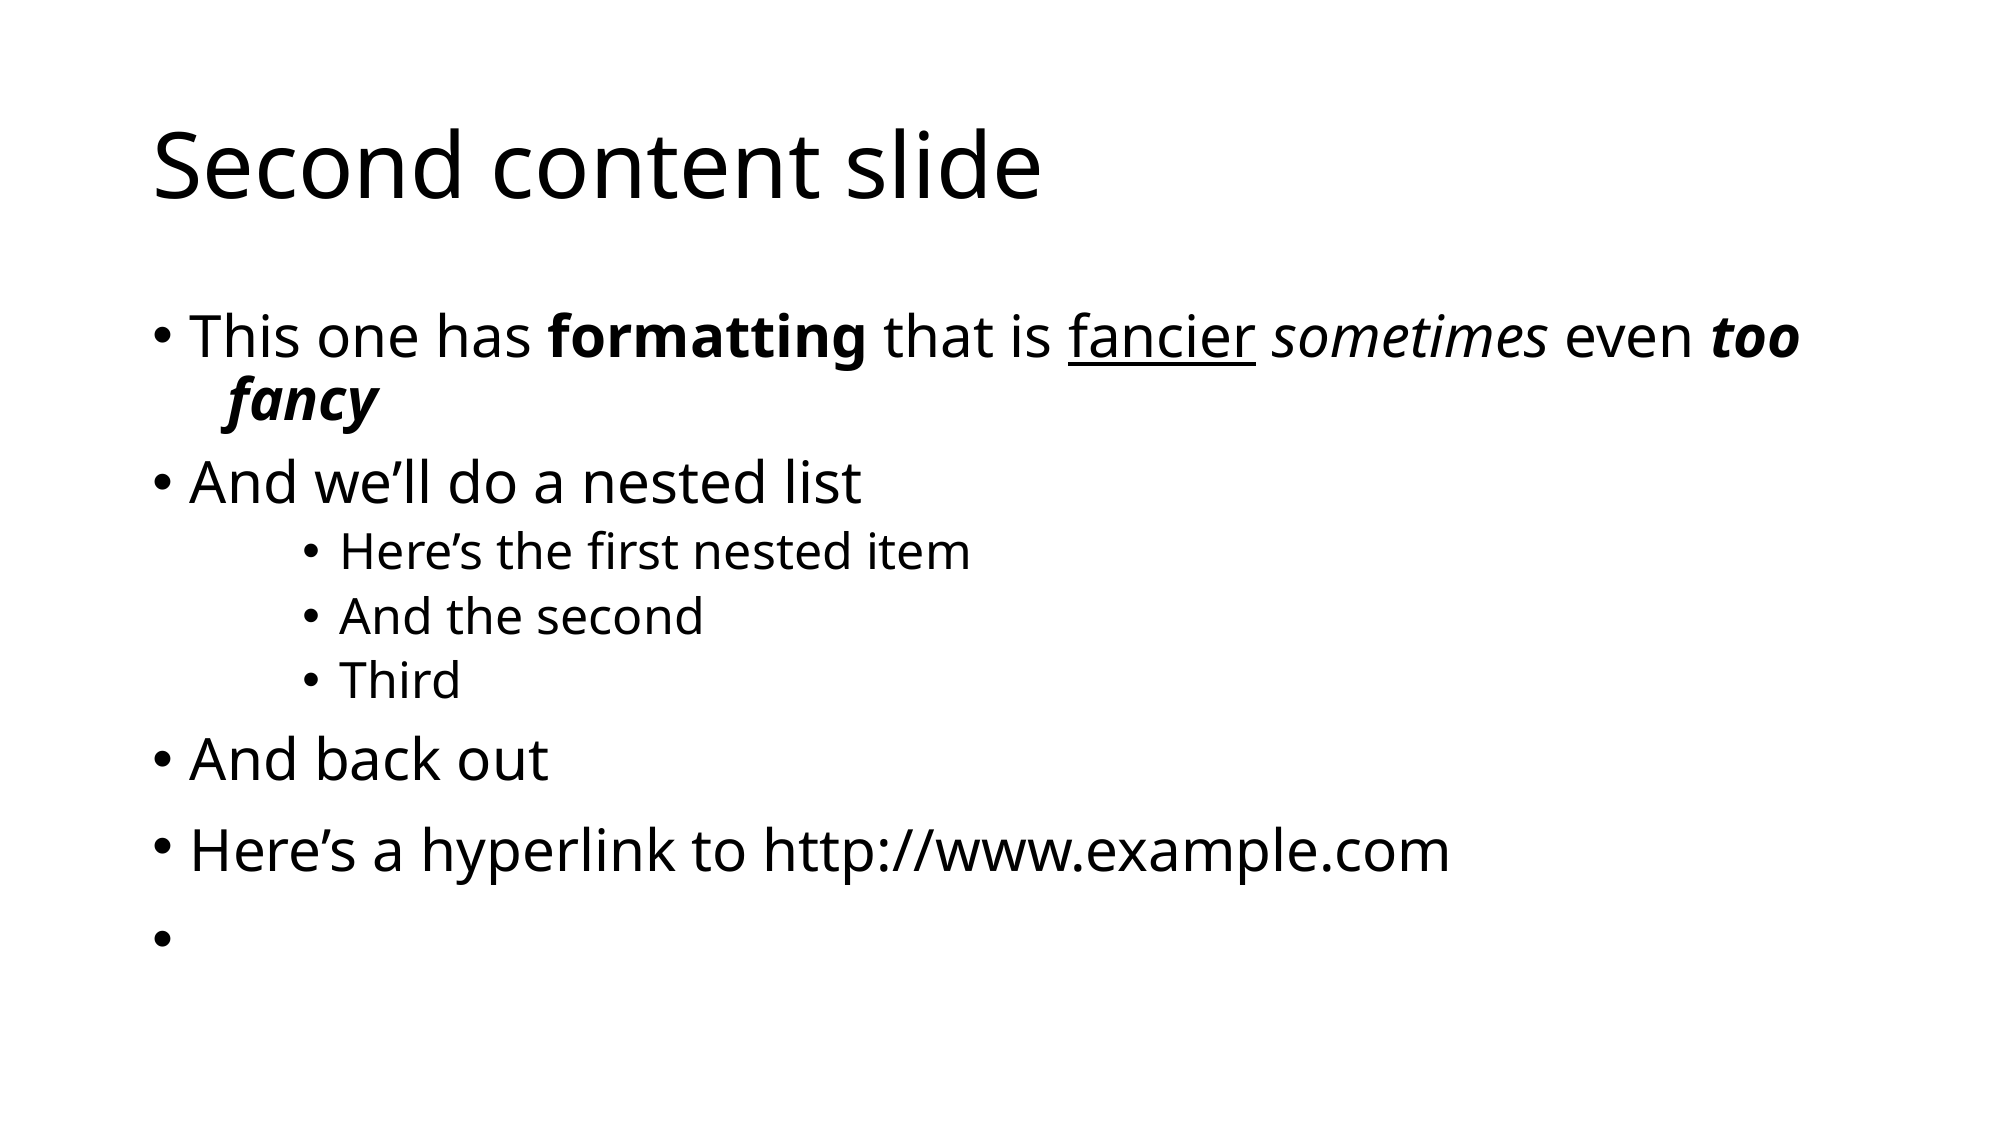

# Second content slide
This one has formatting that is fancier sometimes even too fancy
And we’ll do a nested list
Here’s the first nested item
And the second
Third
And back out
Here’s a hyperlink to http://www.example.com